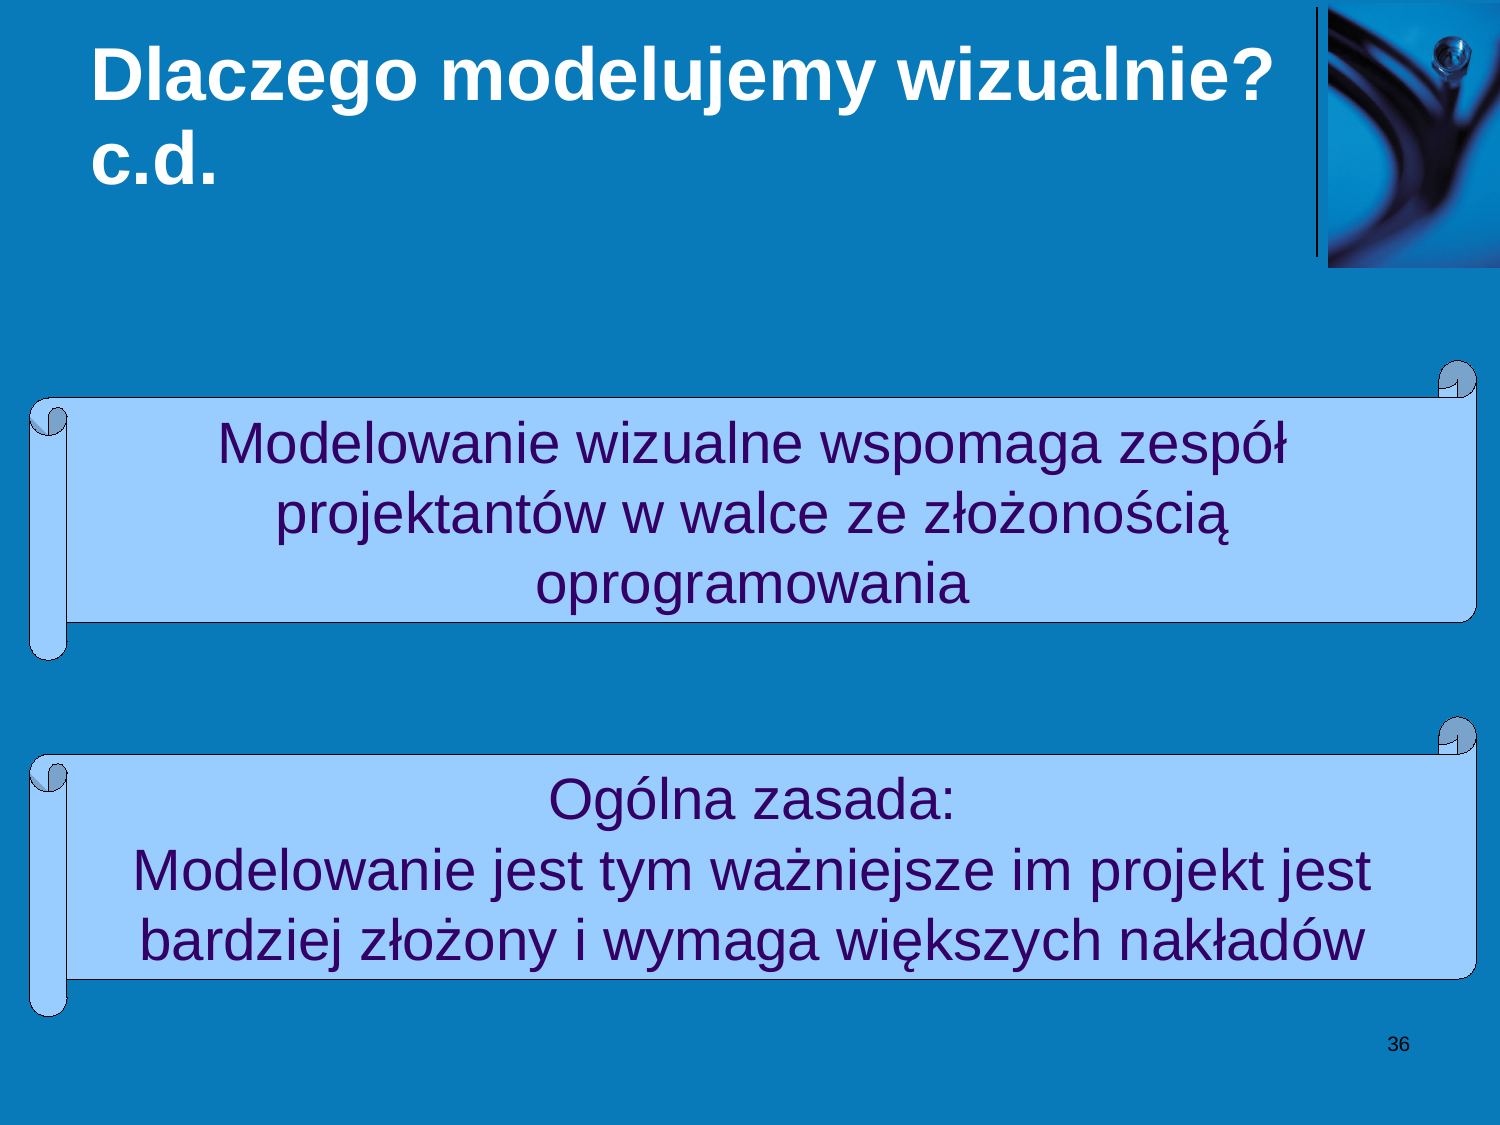

# Dlaczego modelujemy wizualnie? c.d.
Modelowanie wizualne wspomaga zespół projektantów w walce ze złożonością oprogramowania
Ogólna zasada:
Modelowanie jest tym ważniejsze im projekt jest bardziej złożony i wymaga większych nakładów
36